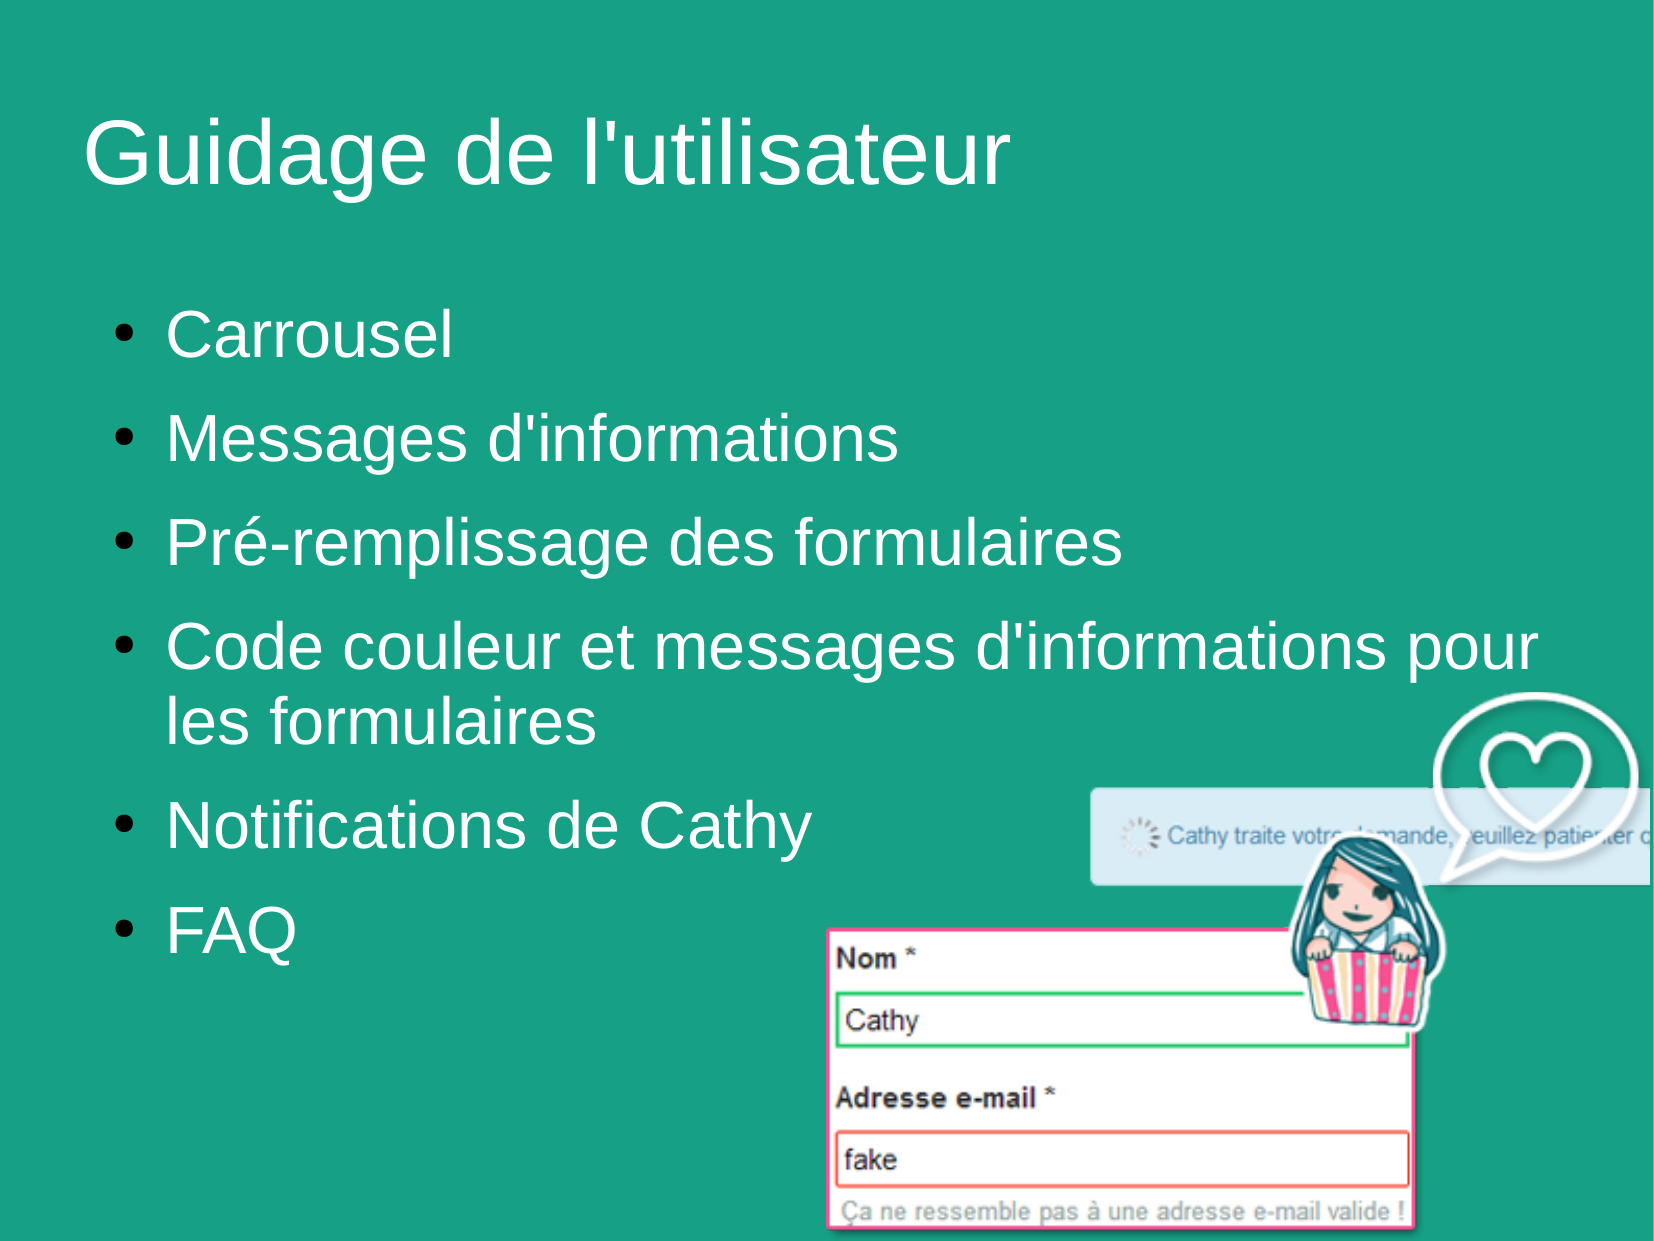

# Guidage de l'utilisateur
Carrousel
Messages d'informations
Pré-remplissage des formulaires
Code couleur et messages d'informations pour les formulaires
Notifications de Cathy
FAQ